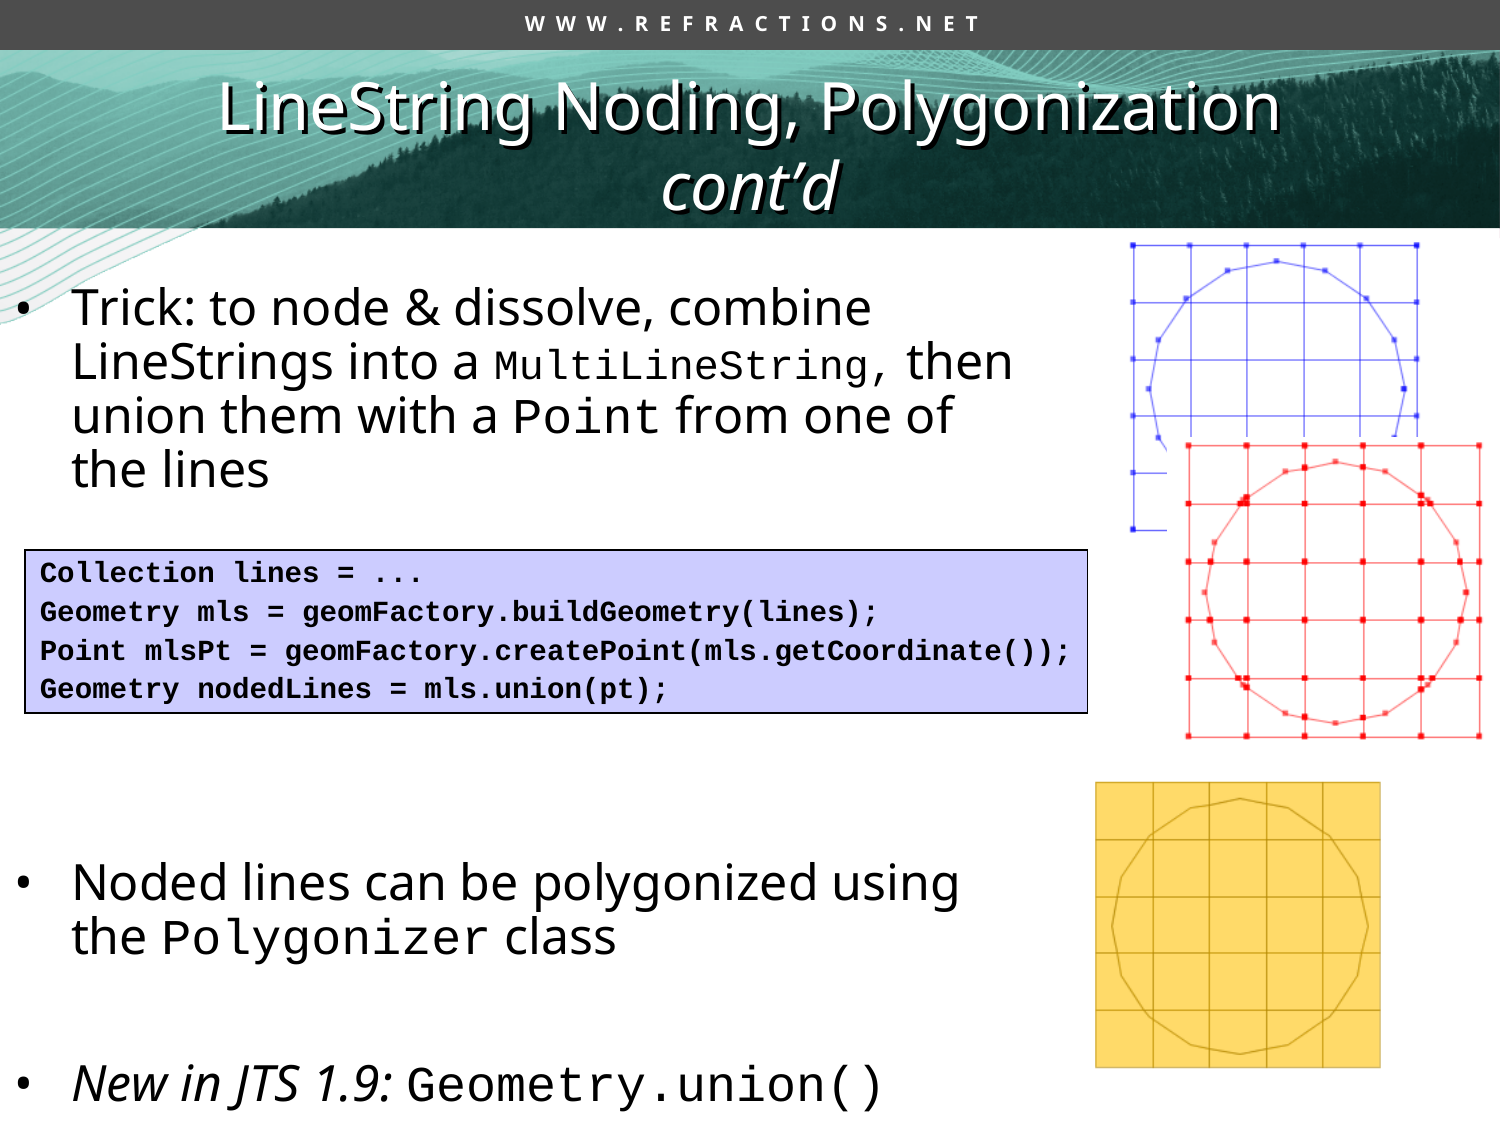

# LineString Noding, Polygonization cont’d
Trick: to node & dissolve, combine LineStrings into a MultiLineString, then union them with a Point from one of the lines
Noded lines can be polygonized using the Polygonizer class
New in JTS 1.9: Geometry.union()
Collection lines = ...
Geometry mls = geomFactory.buildGeometry(lines);
Point mlsPt = geomFactory.createPoint(mls.getCoordinate());
Geometry nodedLines = mls.union(pt);